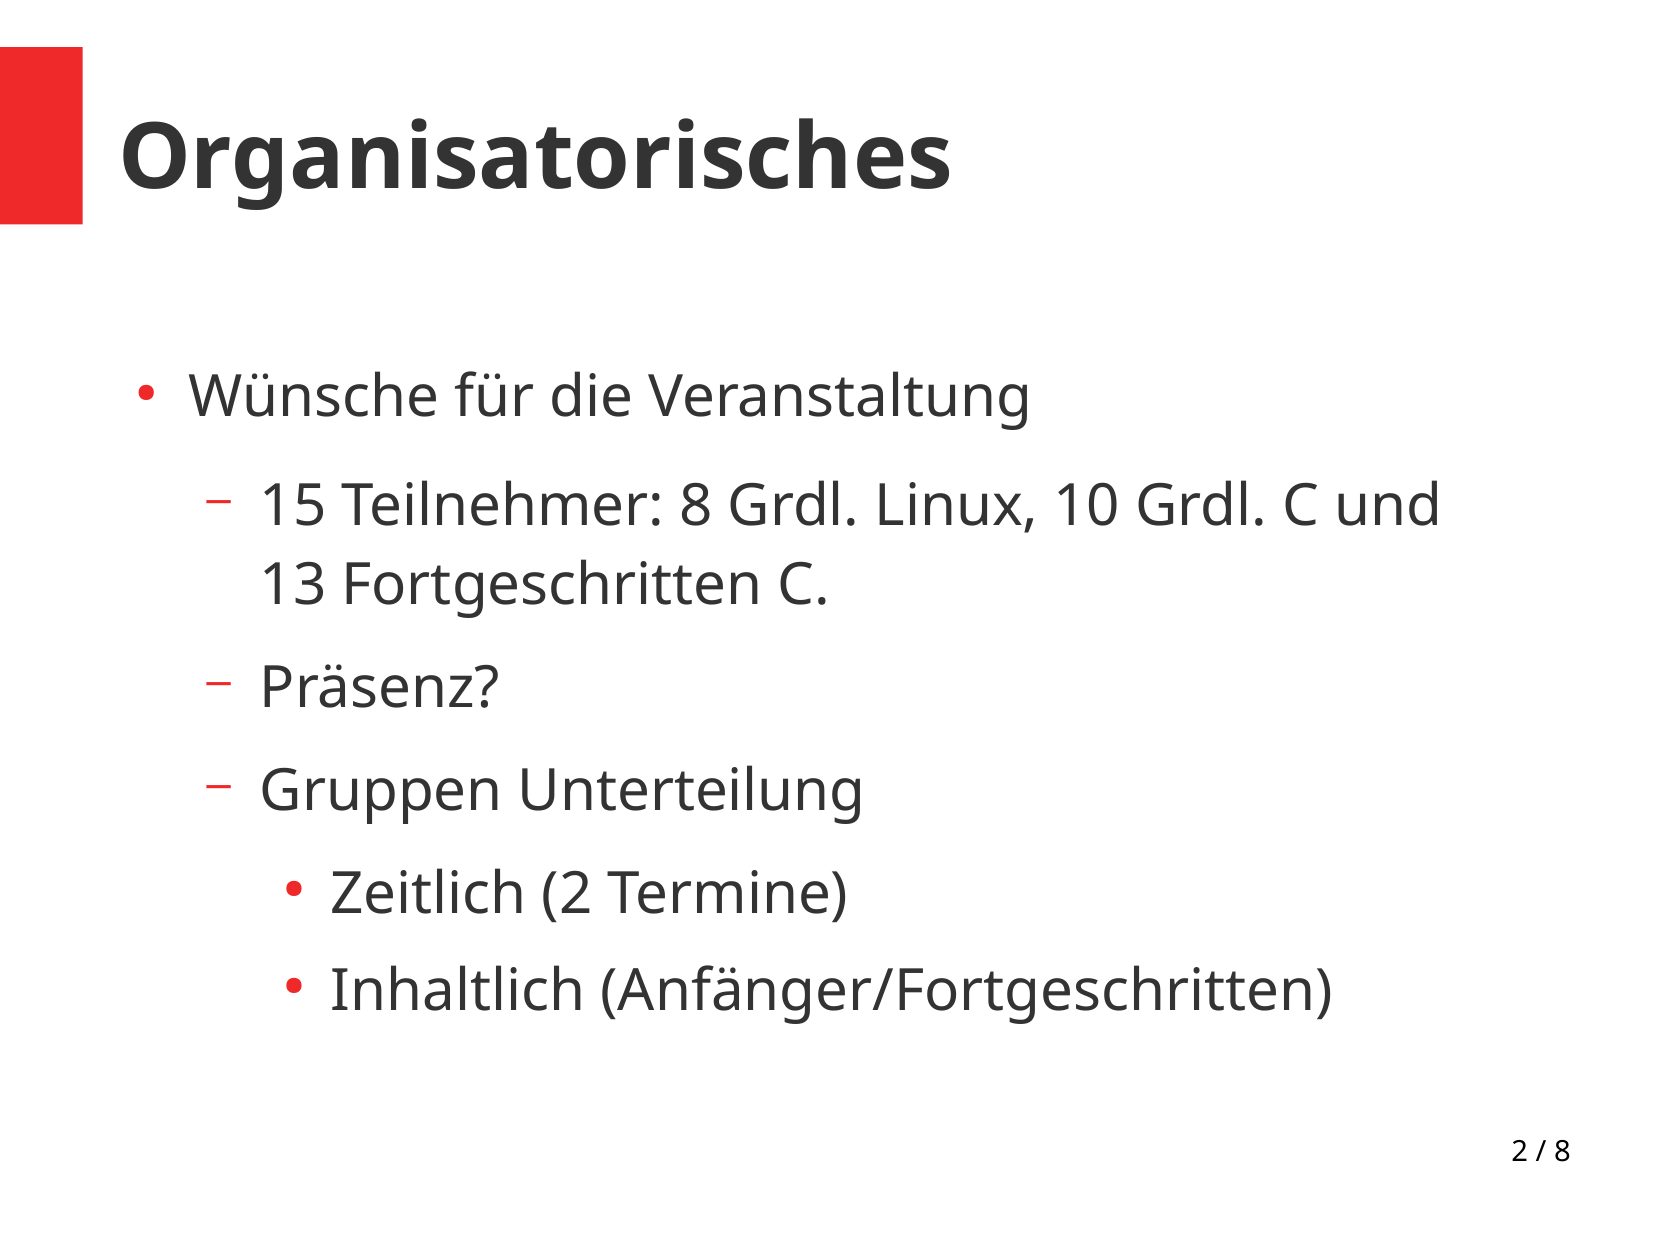

# Organisatorisches
Wünsche für die Veranstaltung
15 Teilnehmer: 8 Grdl. Linux, 10 Grdl. C und 13 Fortgeschritten C.
Präsenz?
Gruppen Unterteilung
Zeitlich (2 Termine)
Inhaltlich (Anfänger/Fortgeschritten)
2